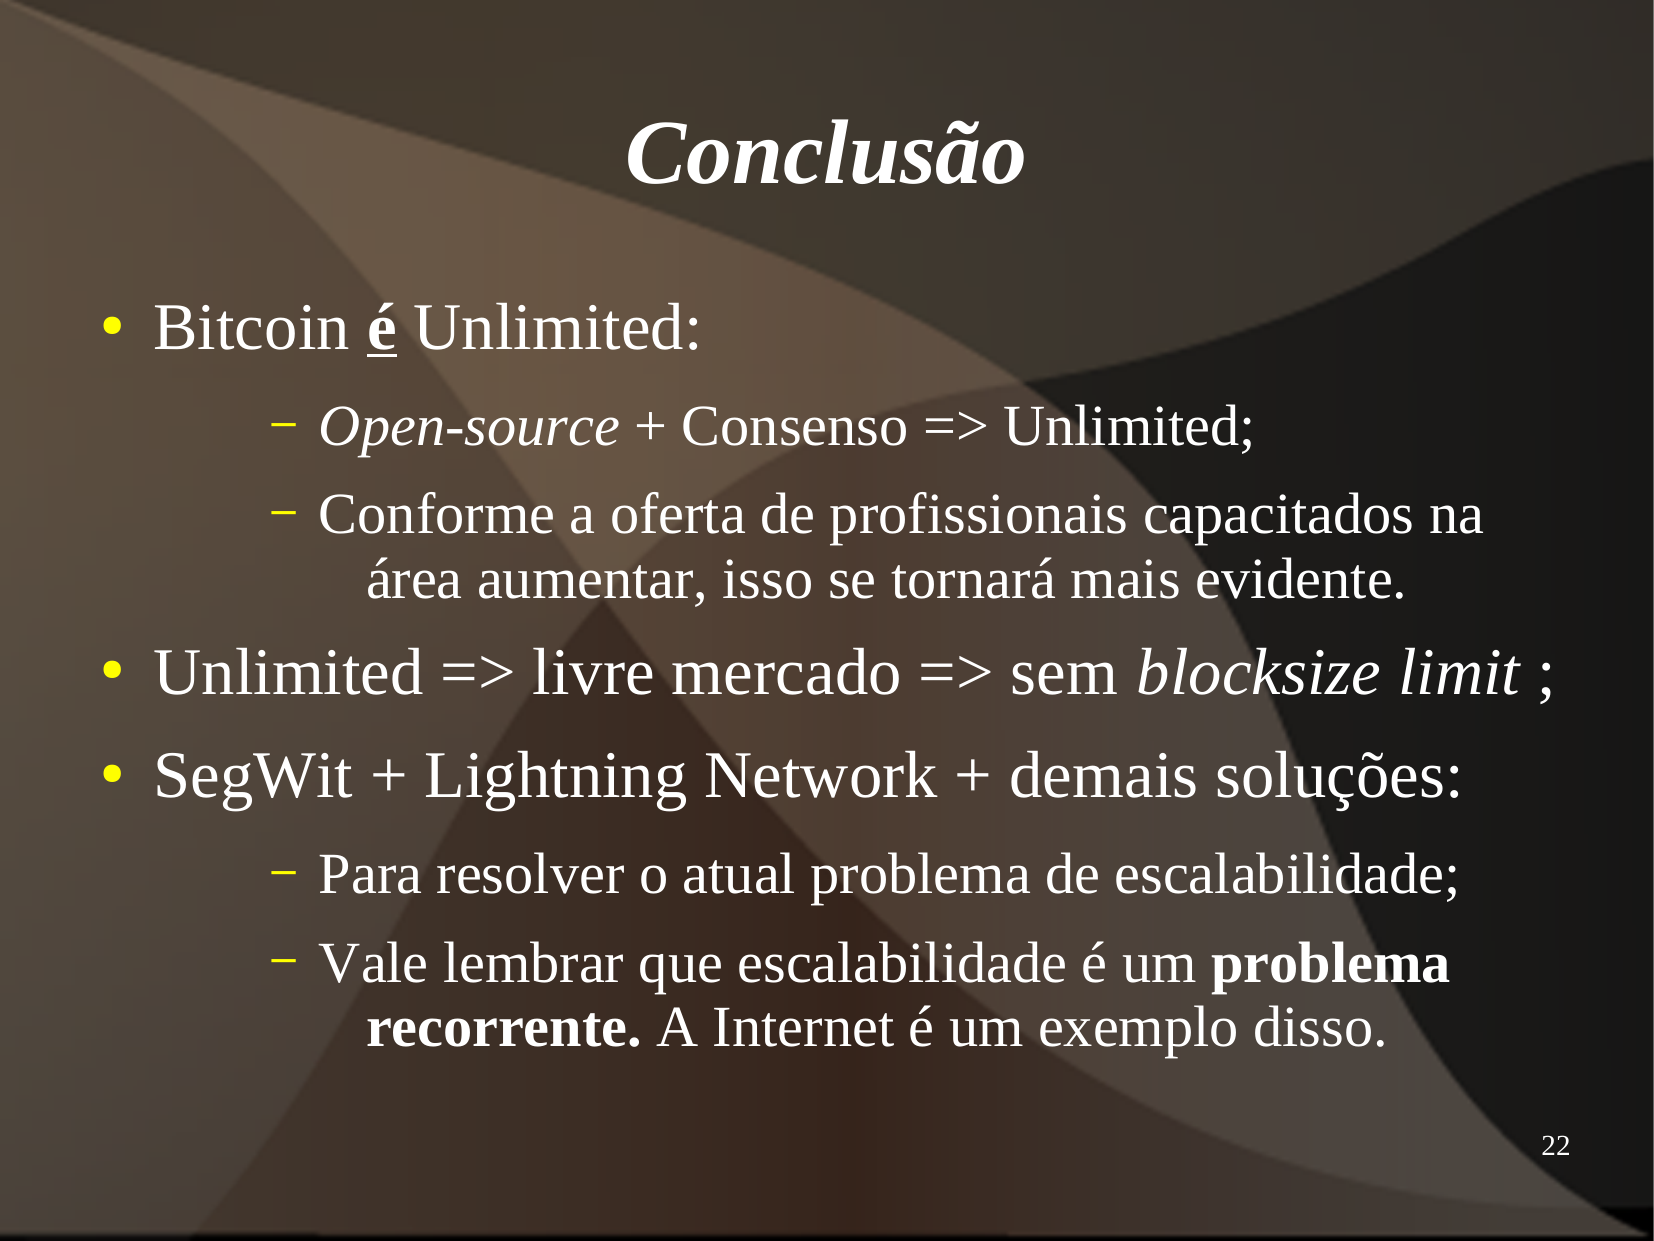

# Conclusão
Bitcoin é Unlimited:
Open-source + Consenso => Unlimited;
Conforme a oferta de profissionais capacitados na área aumentar, isso se tornará mais evidente.
Unlimited => livre mercado => sem blocksize limit ;
SegWit + Lightning Network + demais soluções:
Para resolver o atual problema de escalabilidade;
Vale lembrar que escalabilidade é um problema recorrente. A Internet é um exemplo disso.
22